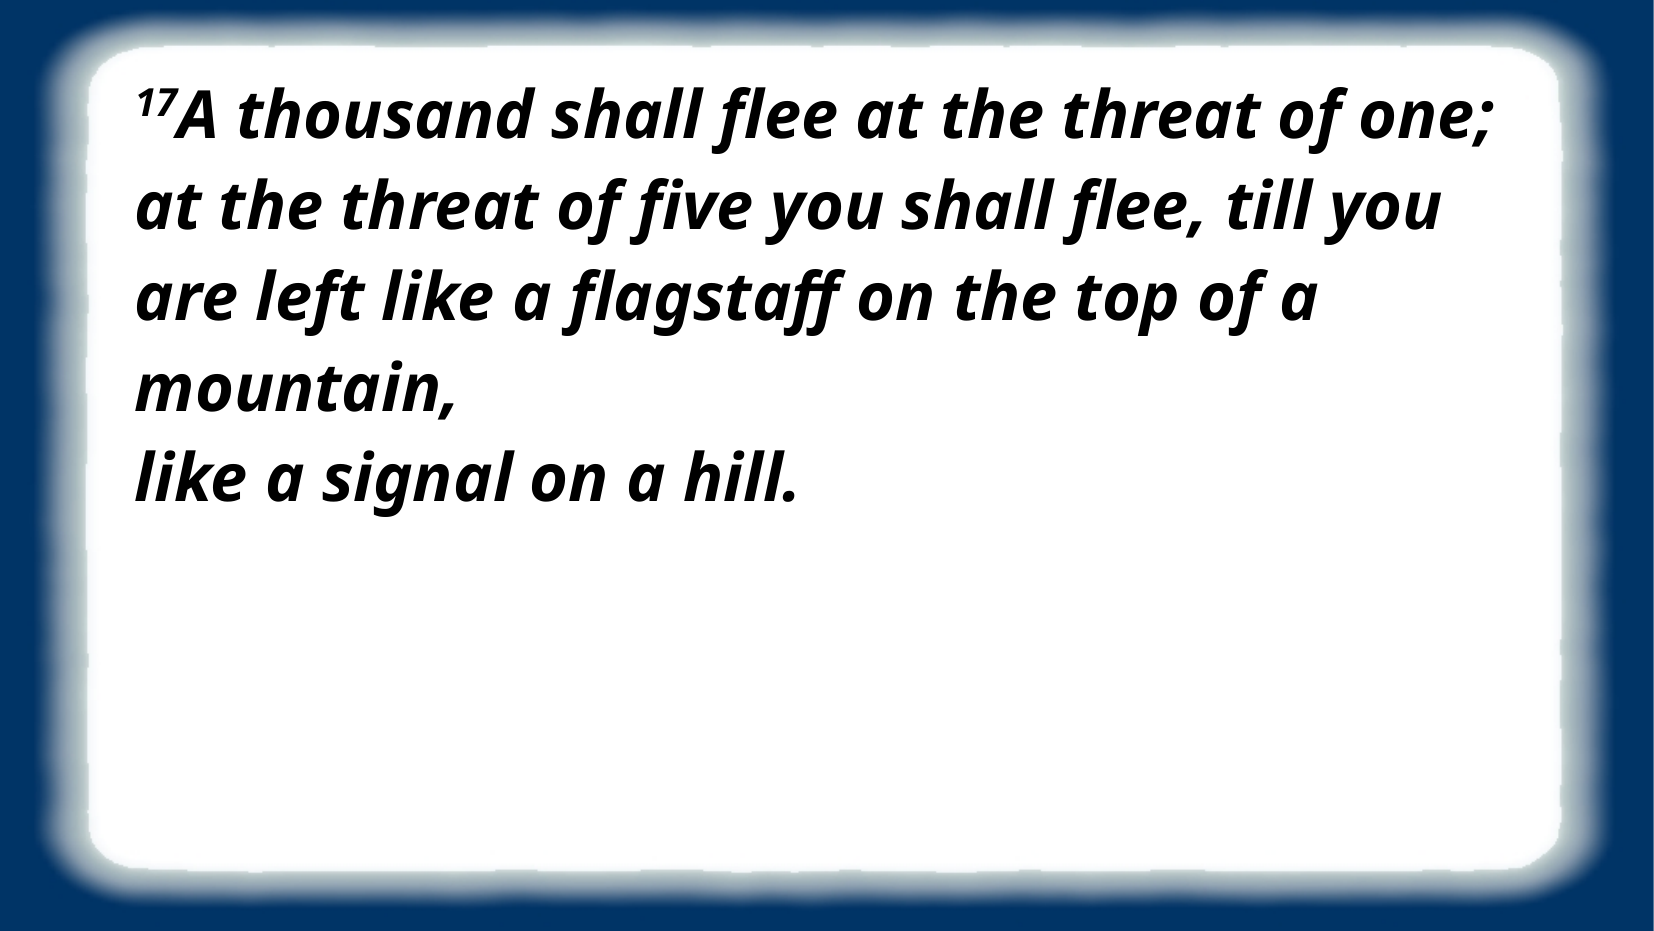

17A thousand shall flee at the threat of one;
at the threat of five you shall flee, till you are left like a flagstaff on the top of a mountain,
like a signal on a hill.